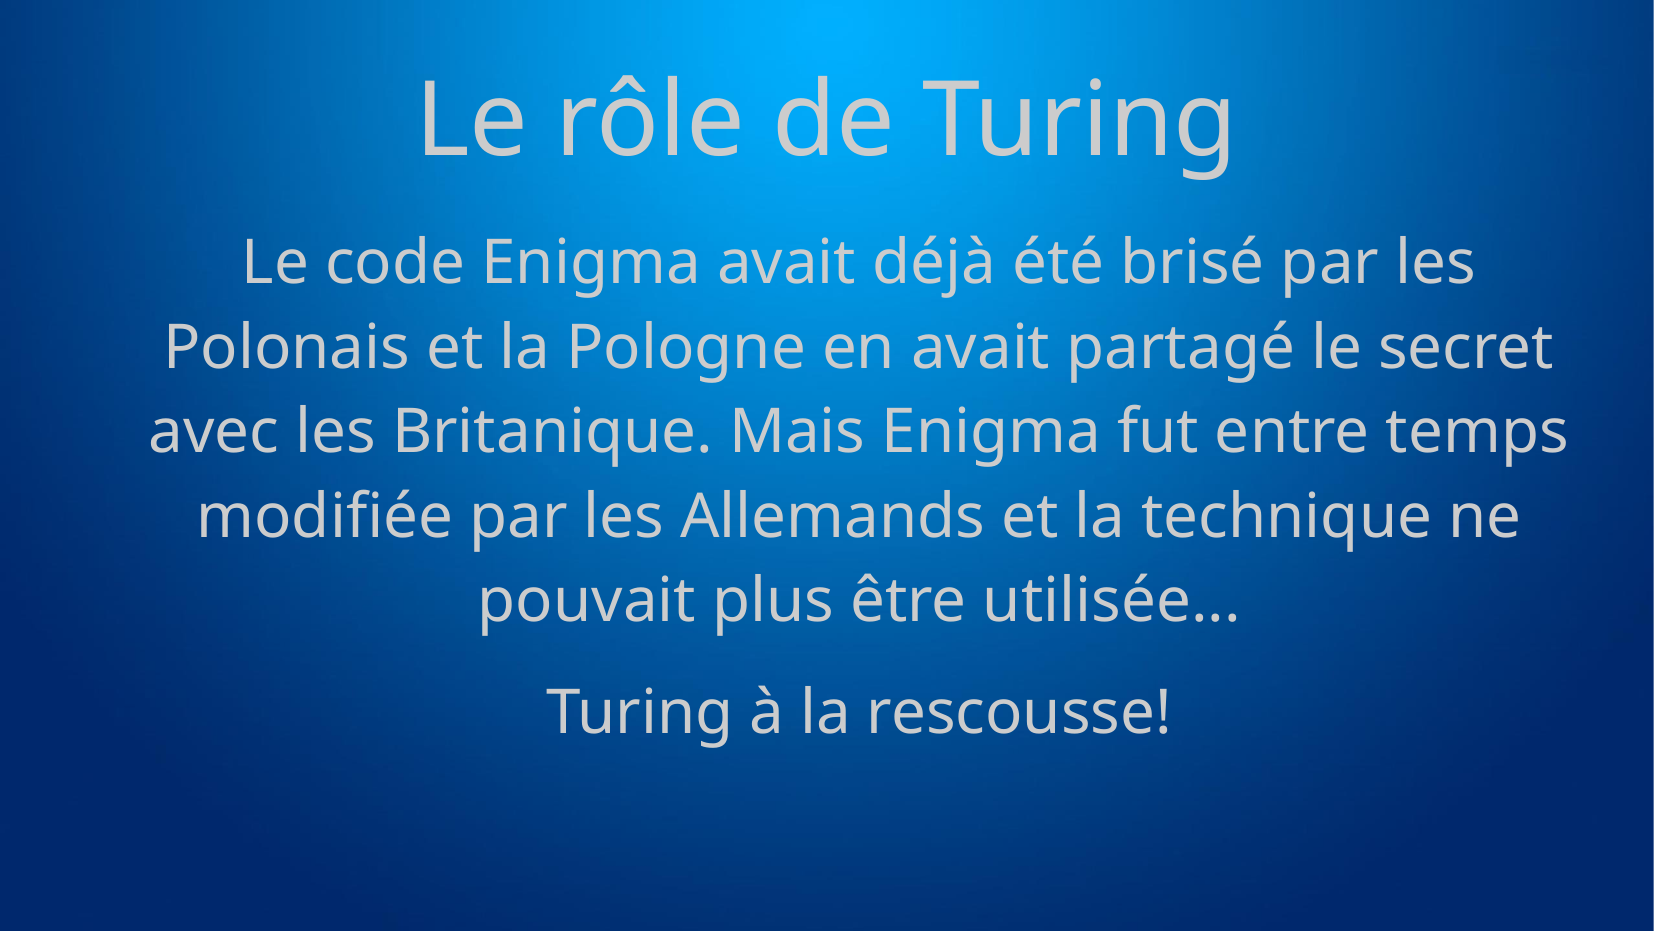

# Le rôle de Turing
Le code Enigma avait déjà été brisé par les Polonais et la Pologne en avait partagé le secret avec les Britanique. Mais Enigma fut entre temps modifiée par les Allemands et la technique ne pouvait plus être utilisée...
Turing à la rescousse!